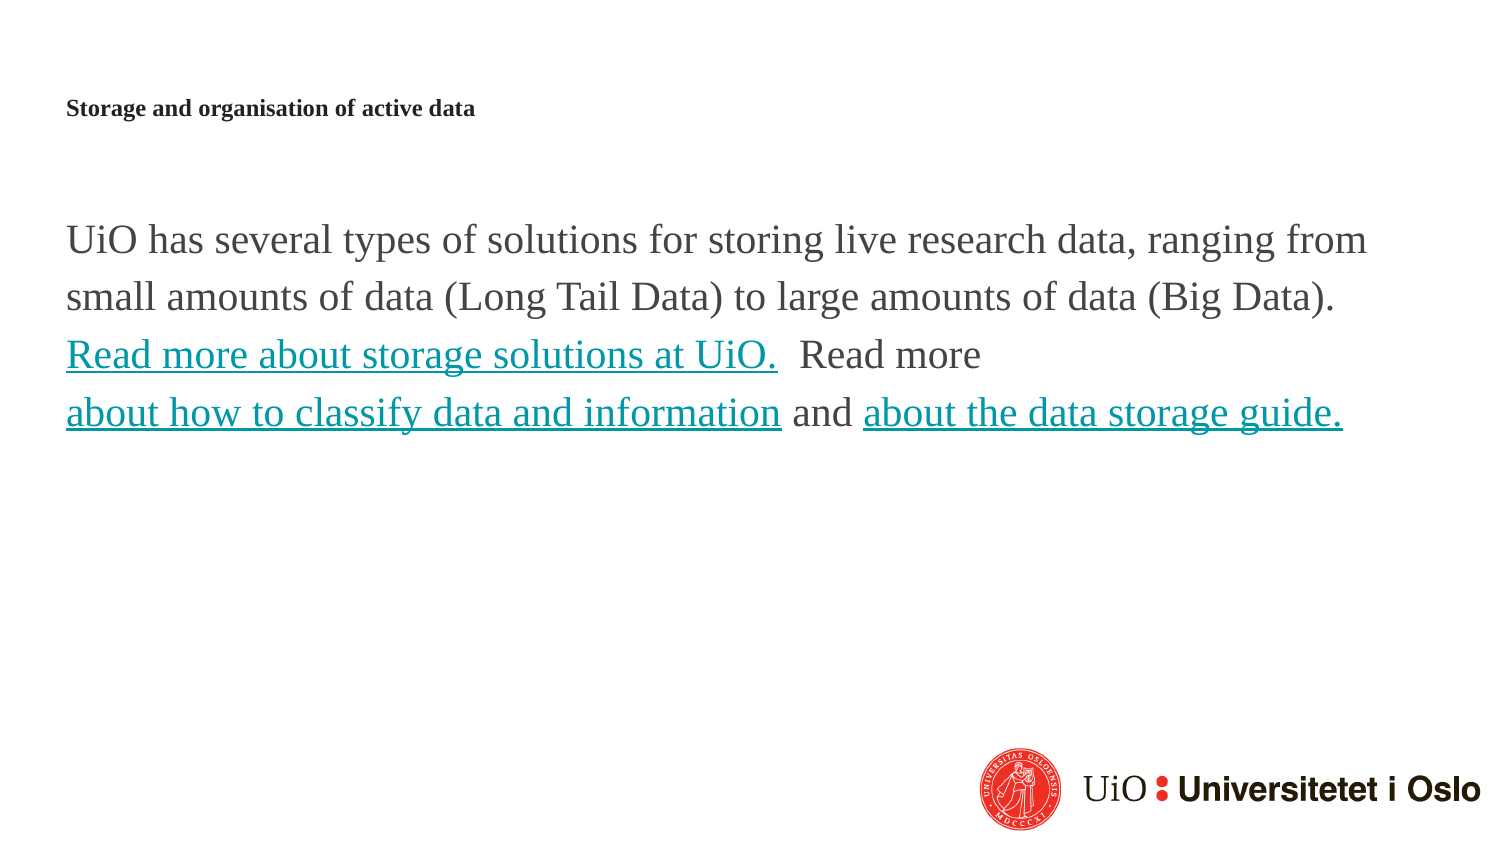

# Storage and organisation of active data
UiO has several types of solutions for storing live research data, ranging from small amounts of data (Long Tail Data) to large amounts of data (Big Data). Read more about storage solutions at UiO. Read more about how to classify data and information and about the data storage guide.